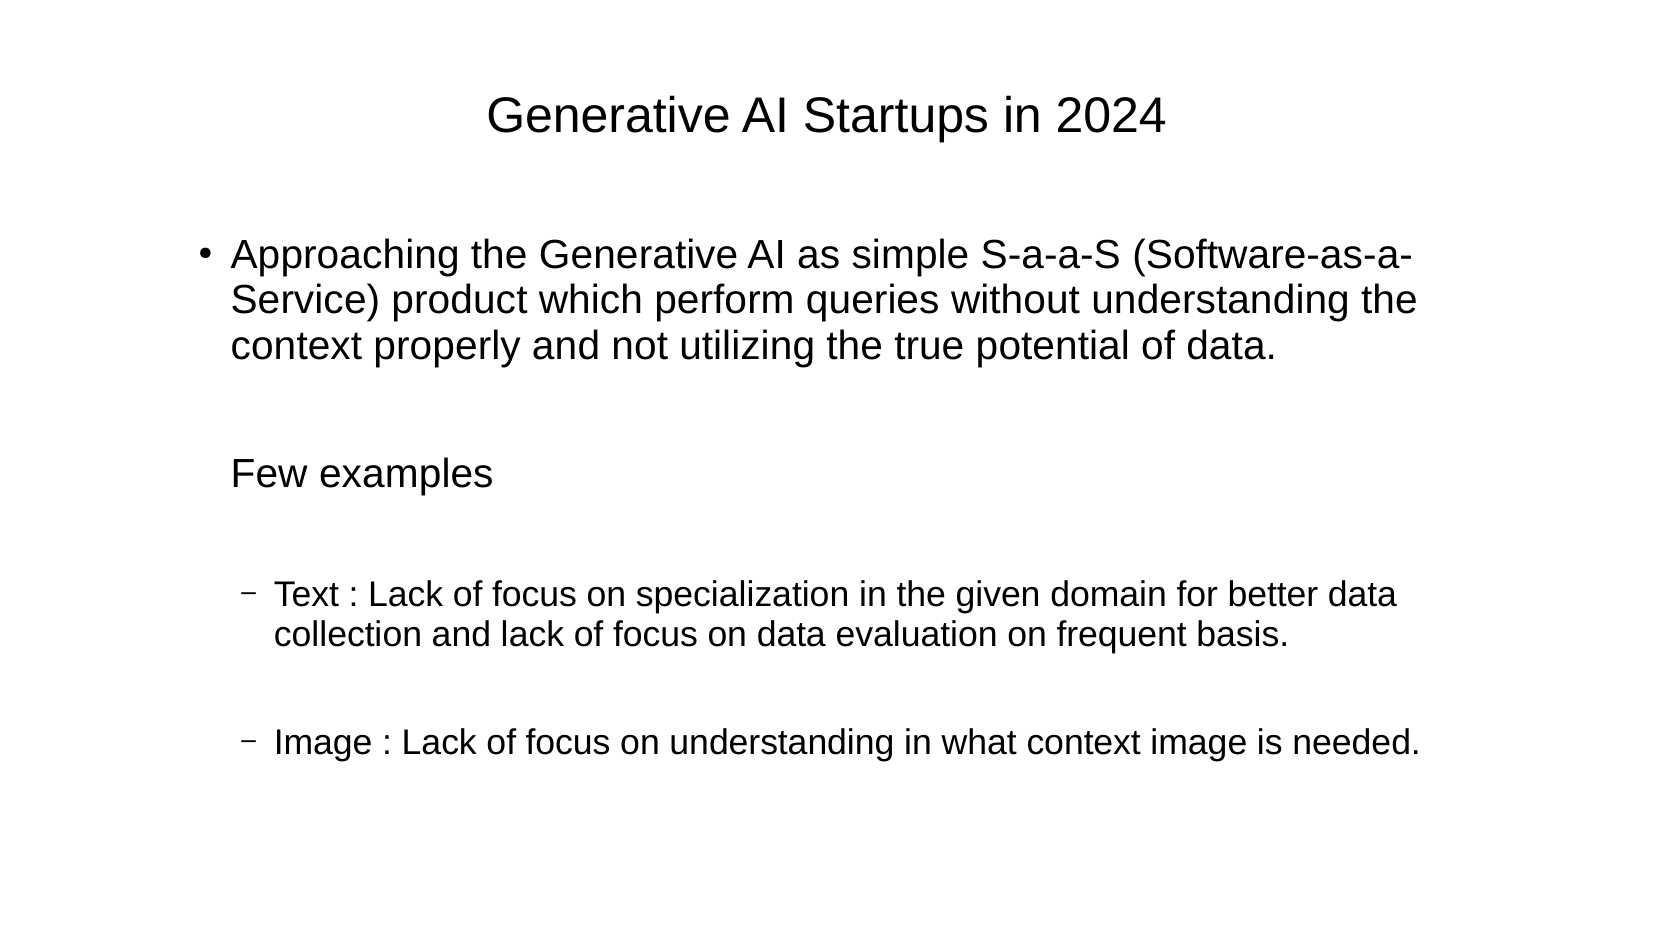

# Generative AI Startups in 2024
Approaching the Generative AI as simple S-a-a-S (Software-as-a-Service) product which perform queries without understanding the context properly and not utilizing the true potential of data.
Few examples
Text : Lack of focus on specialization in the given domain for better data collection and lack of focus on data evaluation on frequent basis.
Image : Lack of focus on understanding in what context image is needed.